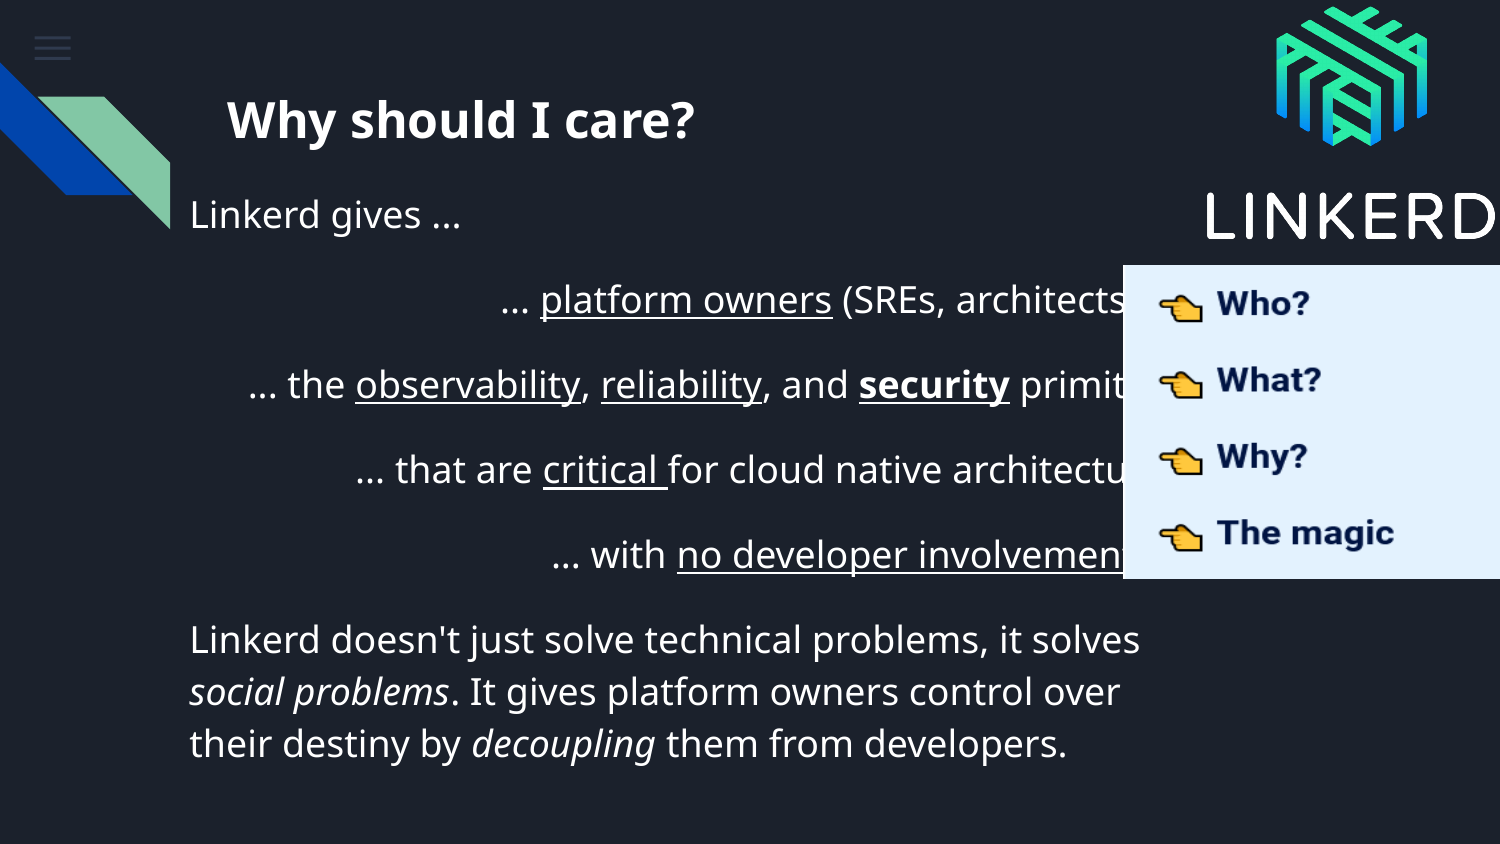

# Why should I care?
Linkerd gives ...
 ... platform owners (SREs, architects)
 ... the observability, reliability, and security primitives
 ... that are critical for cloud native architectures
 ... with no developer involvement!
Linkerd doesn't just solve technical problems, it solves social problems. It gives platform owners control over their destiny by decoupling them from developers.